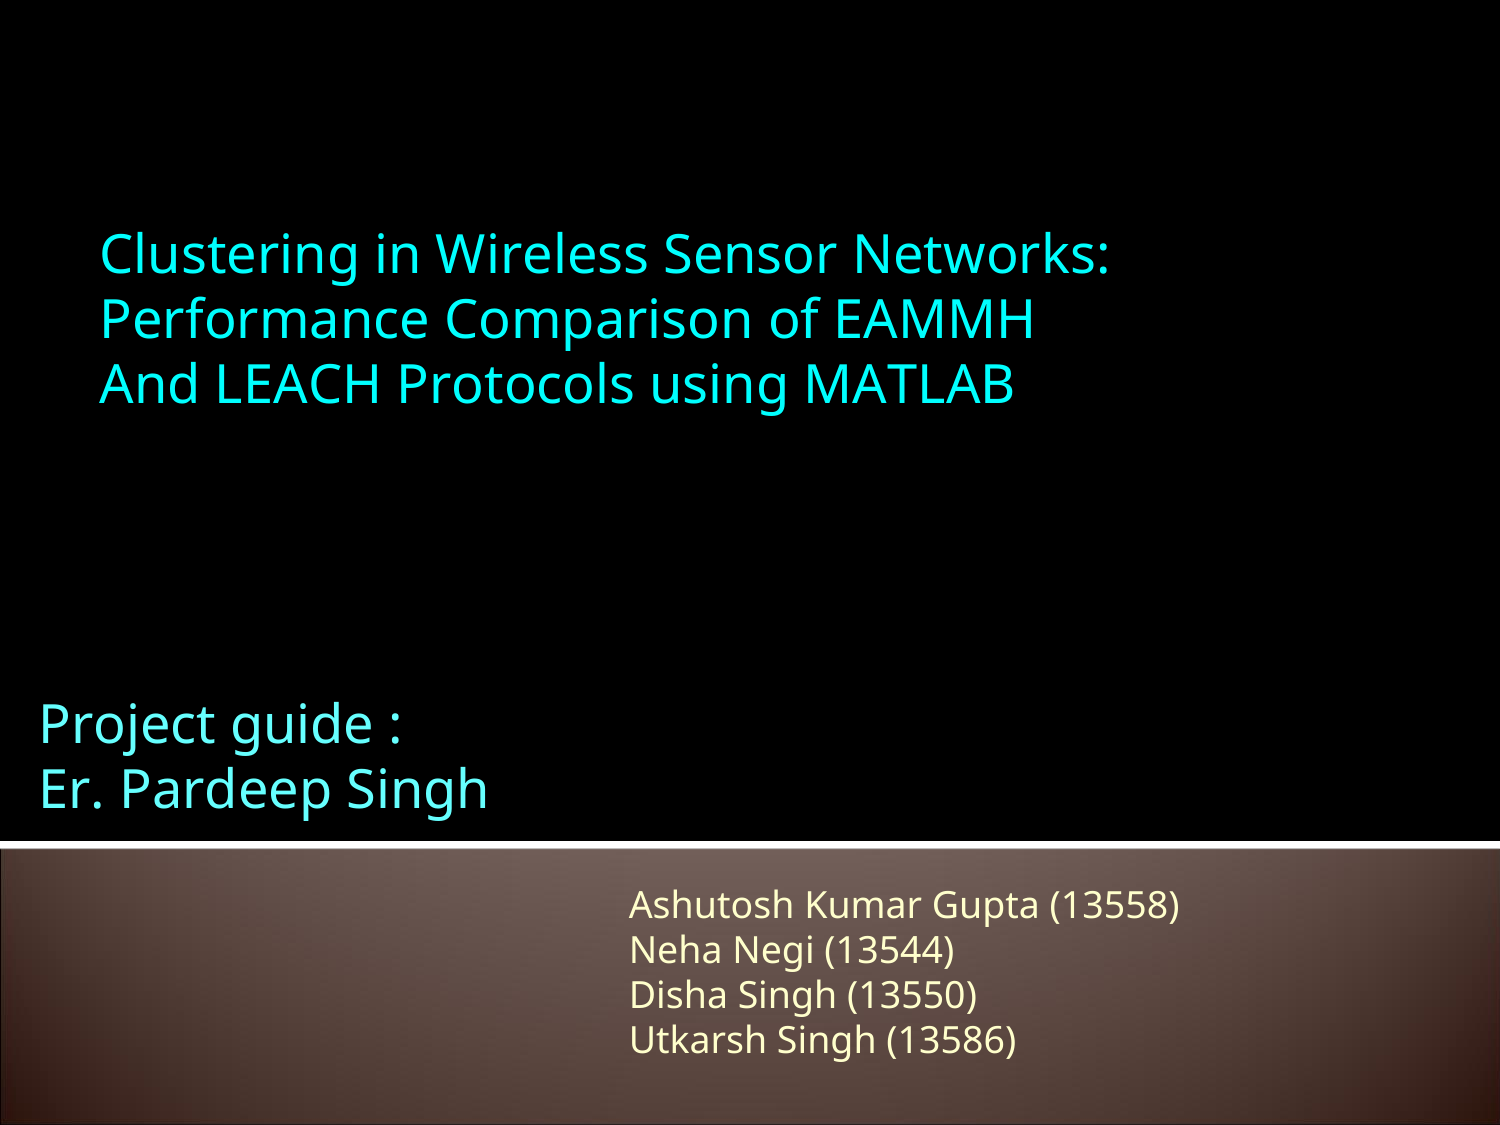

Clustering in Wireless Sensor Networks:
 Performance Comparison of EAMMH
 And LEACH Protocols using MATLAB
Project guide :
Er. Pardeep Singh
Ashutosh Kumar Gupta (13558)
Neha Negi (13544)
Disha Singh (13550)
Utkarsh Singh (13586)